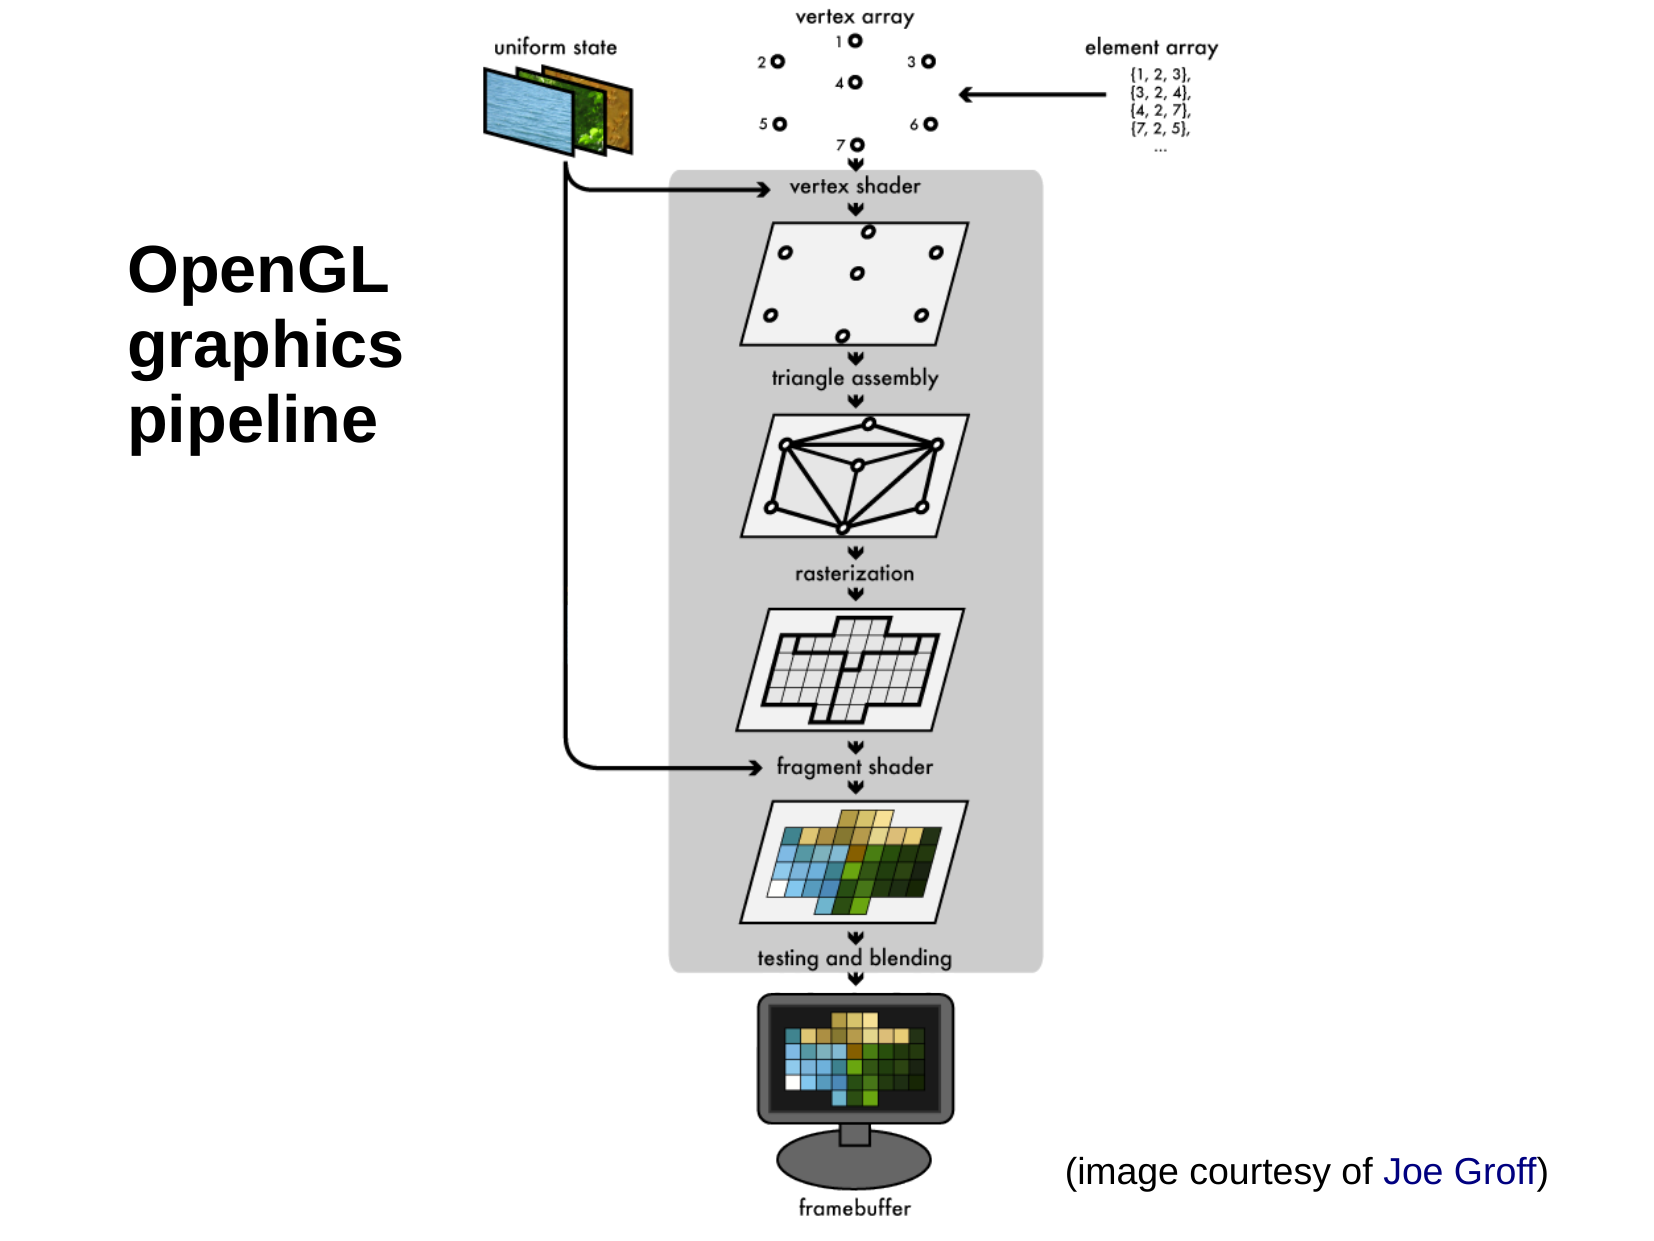

OpenGL graphics pipeline
(image courtesy of Joe Groff)